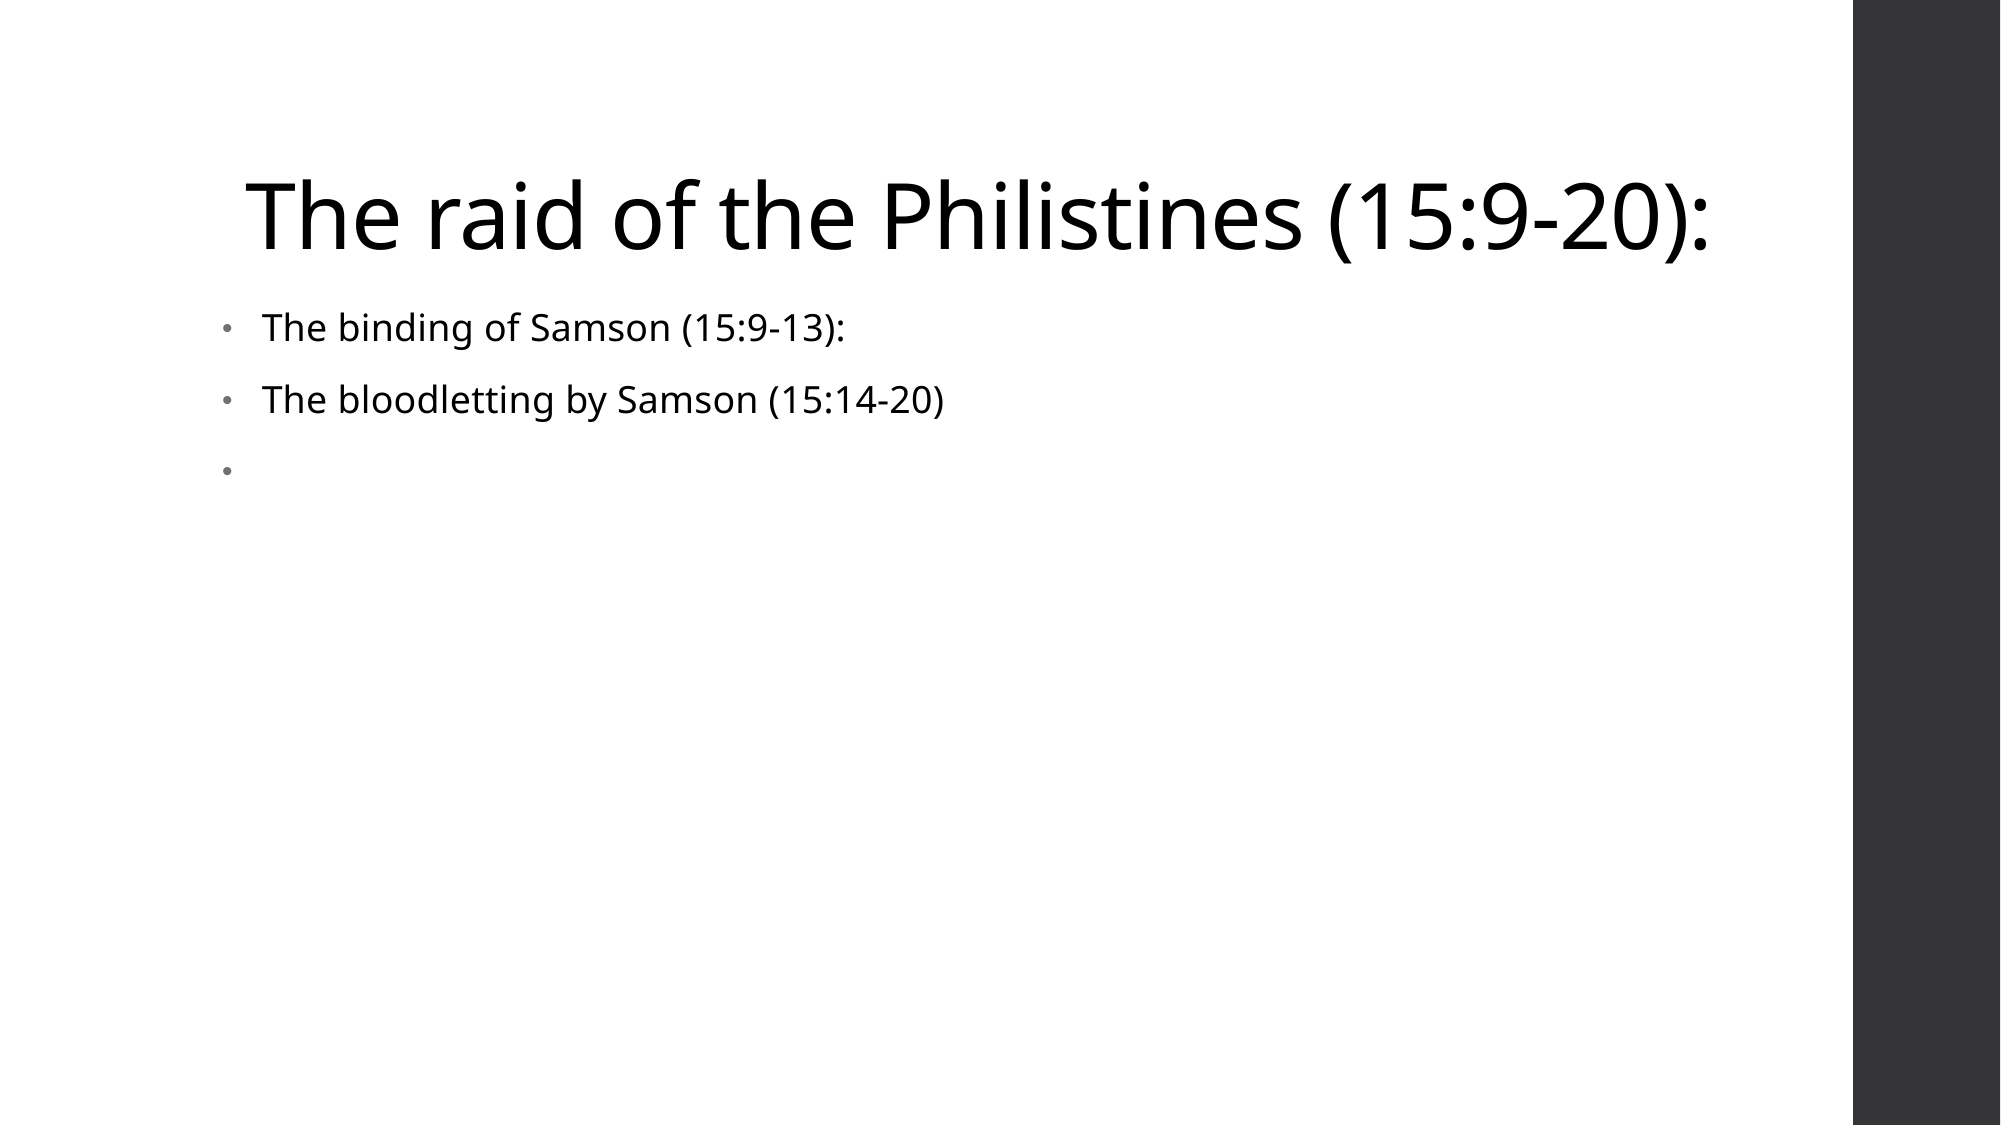

# The raid of the Philistines (15:9-20):
 The binding of Samson (15:9-13):
 The bloodletting by Samson (15:14-20)